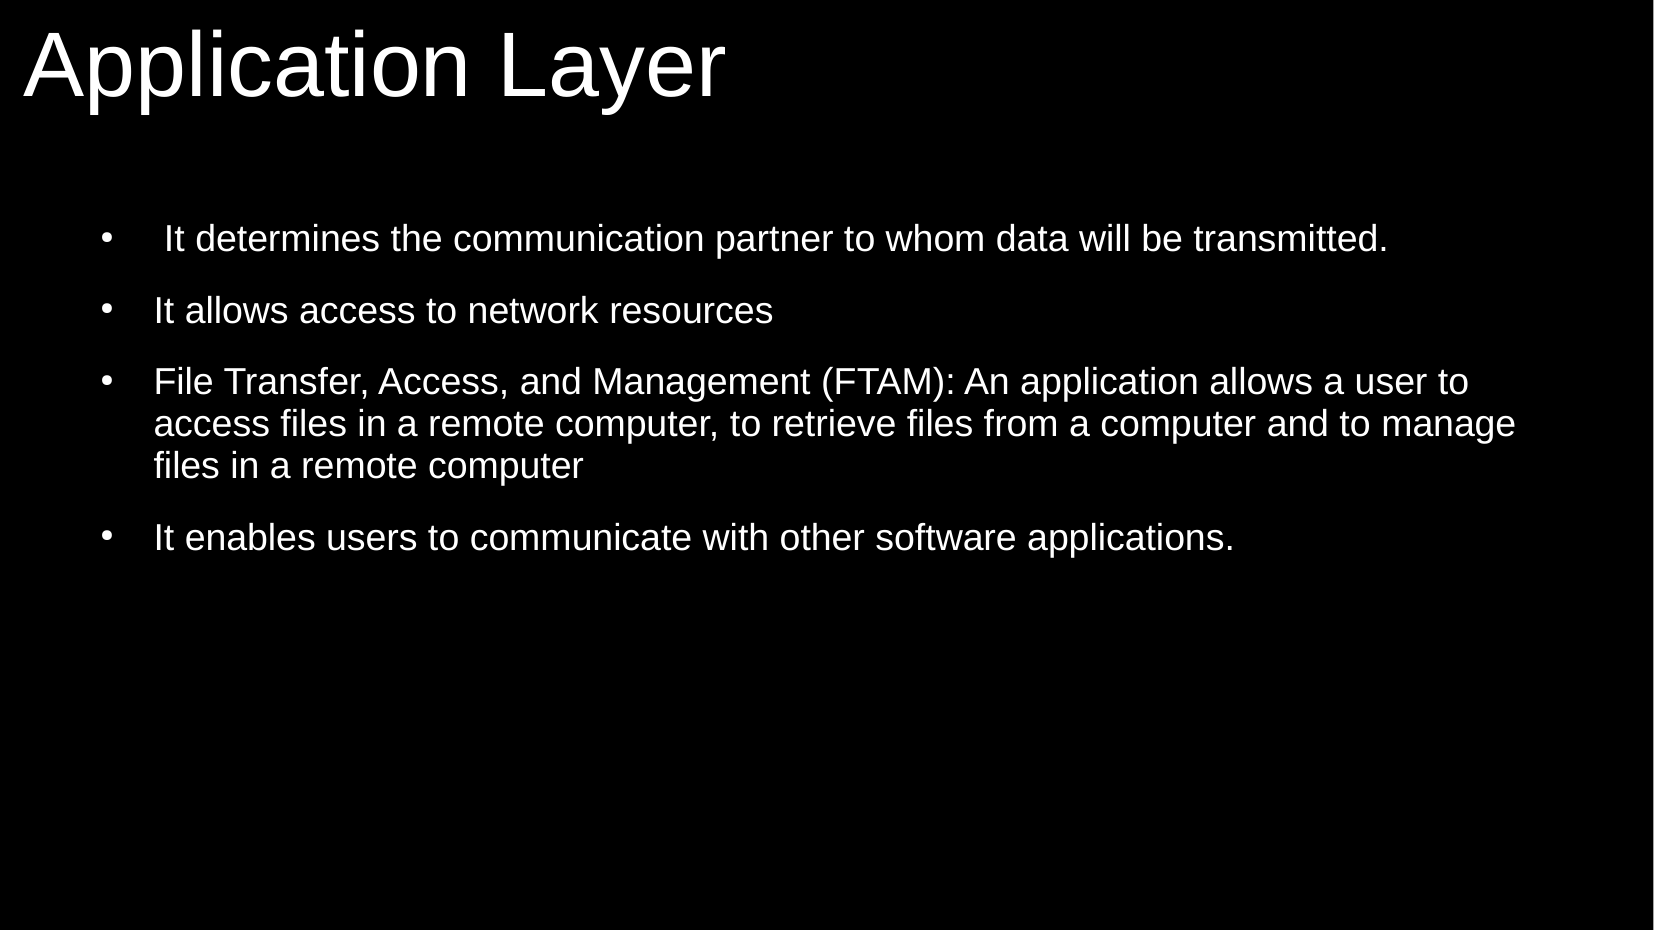

# Application Layer
 It determines the communication partner to whom data will be transmitted.
It allows access to network resources
File Transfer, Access, and Management (FTAM): An application allows a user to access files in a remote computer, to retrieve files from a computer and to manage files in a remote computer
It enables users to communicate with other software applications.
38